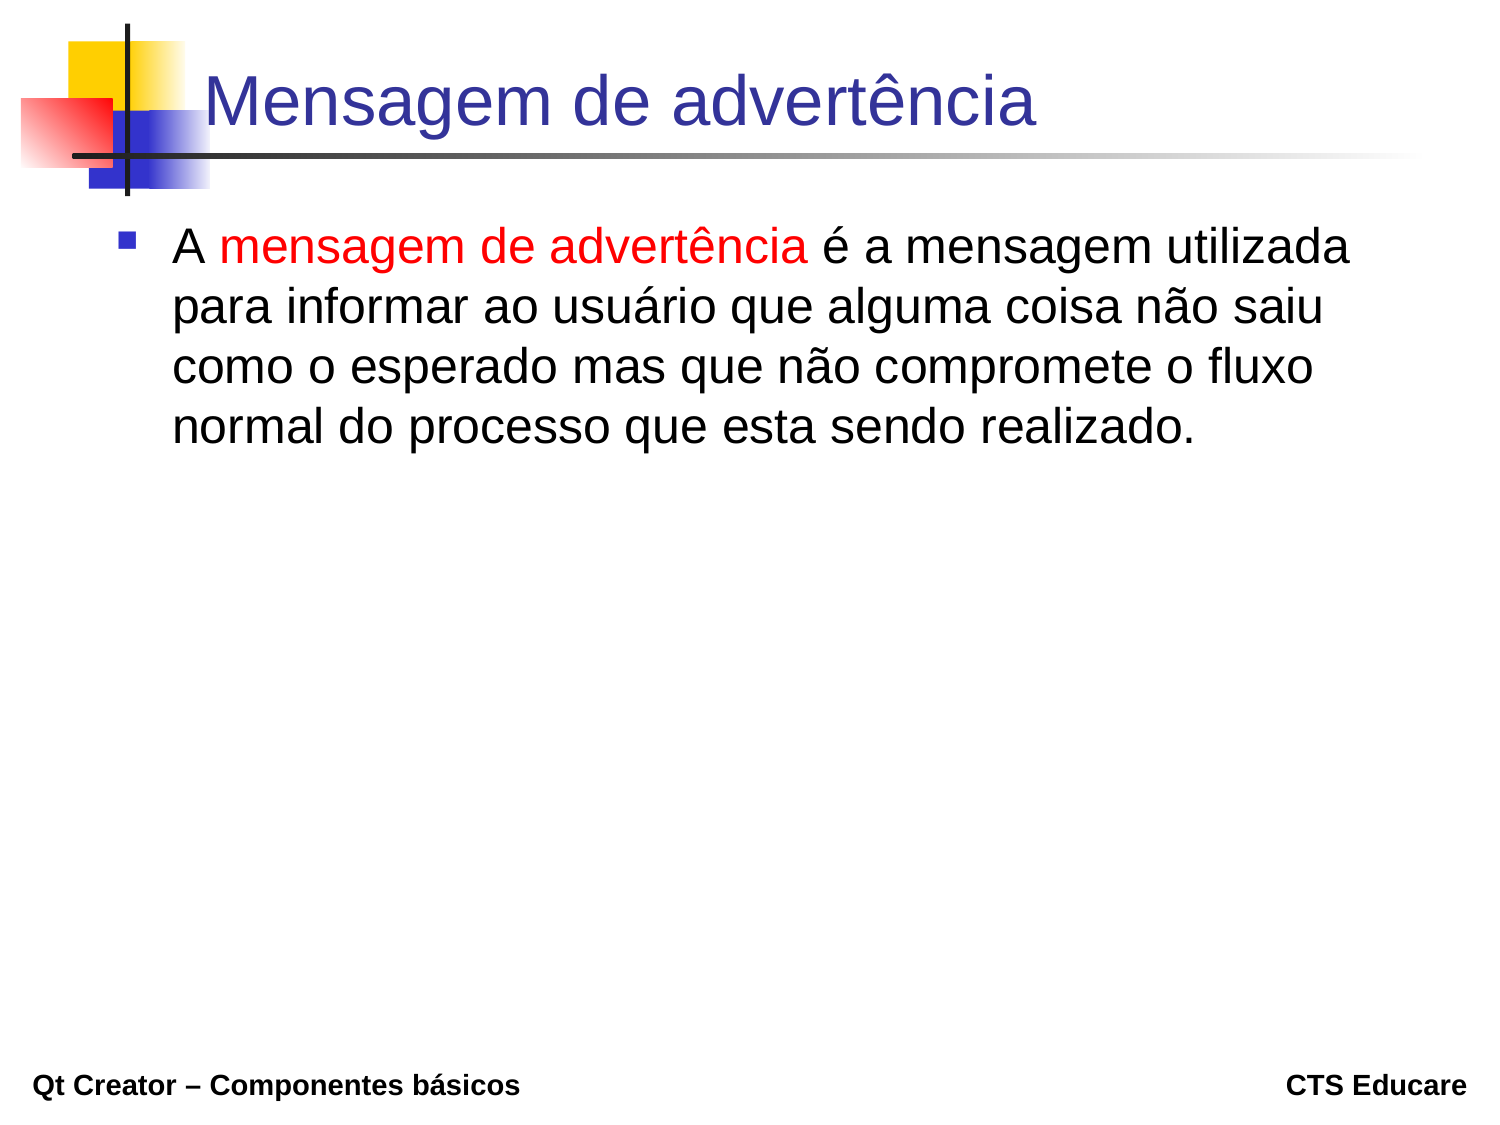

# Mensagem de advertência
A mensagem de advertência é a mensagem utilizada para informar ao usuário que alguma coisa não saiu como o esperado mas que não compromete o fluxo normal do processo que esta sendo realizado.